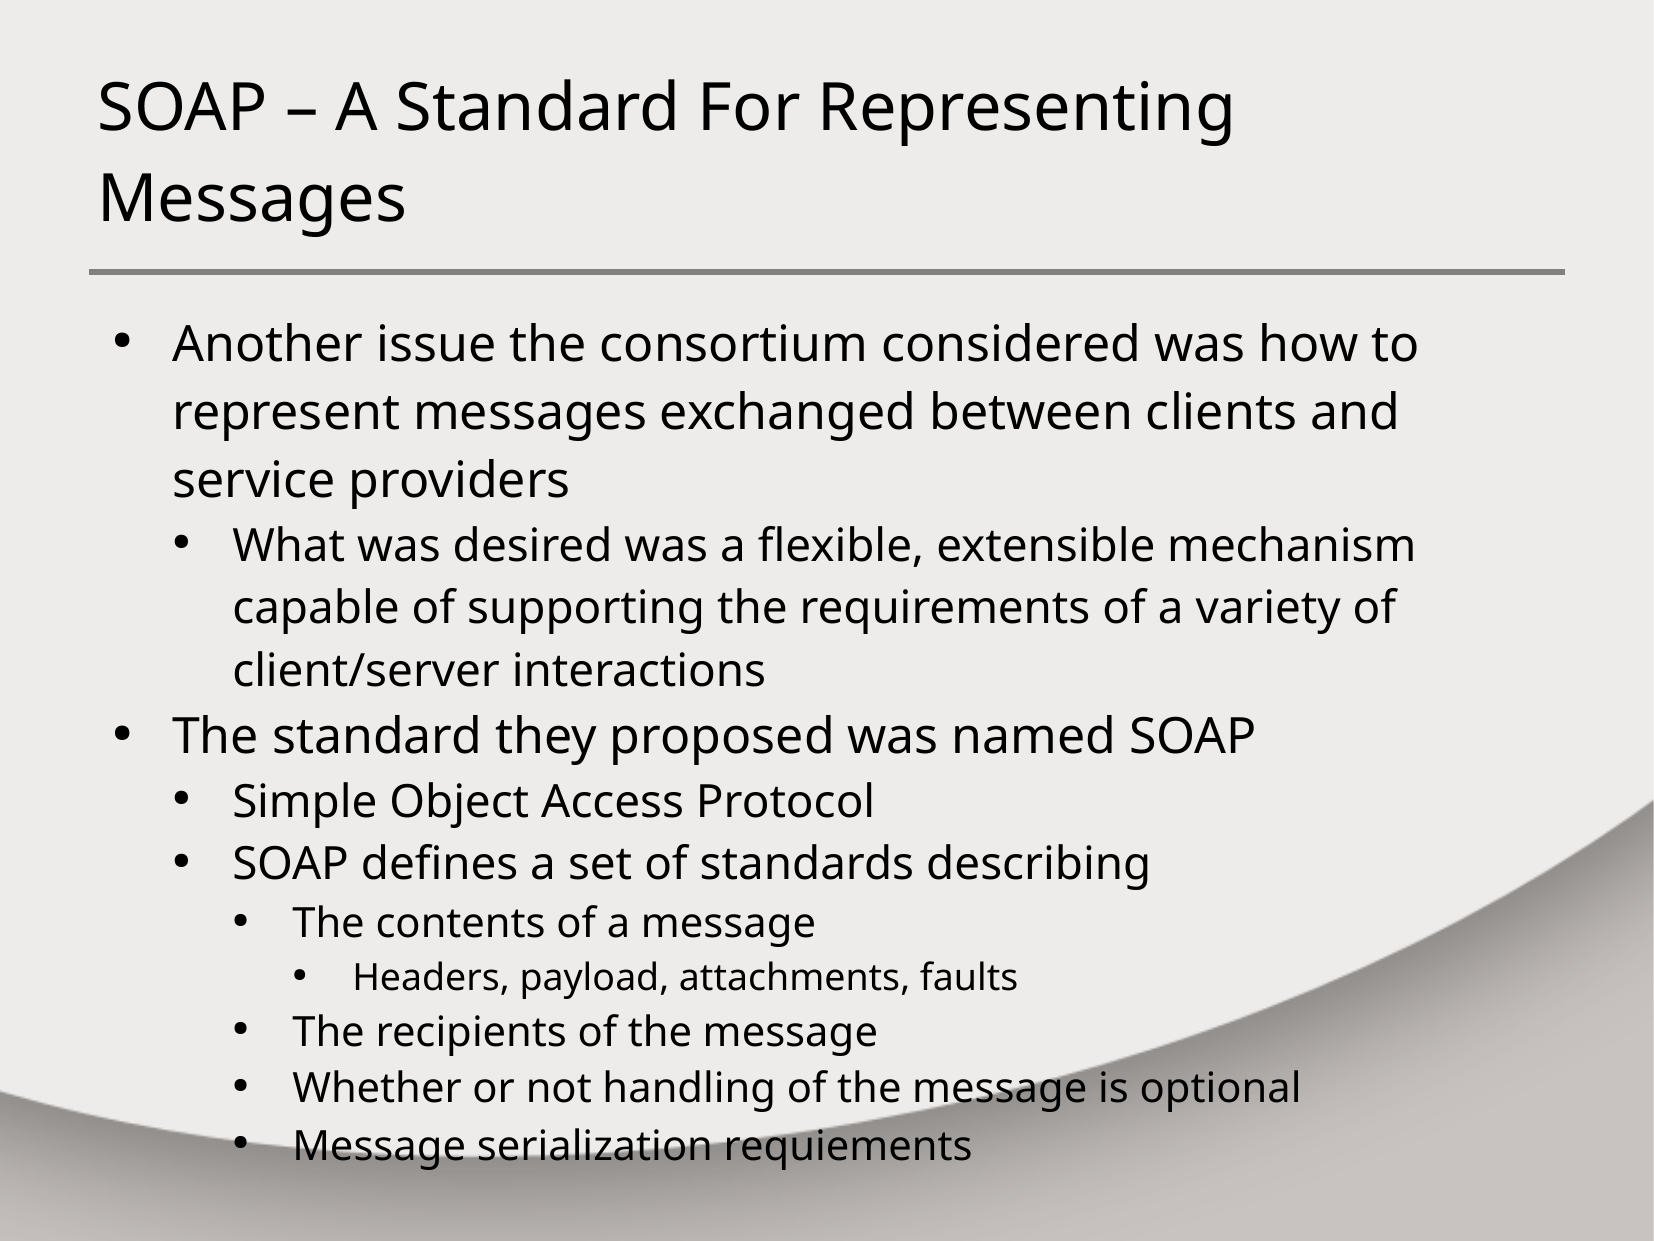

# SOAP – A Standard For Representing Messages
Another issue the consortium considered was how to represent messages exchanged between clients and service providers
What was desired was a flexible, extensible mechanism capable of supporting the requirements of a variety of client/server interactions
The standard they proposed was named SOAP
Simple Object Access Protocol
SOAP defines a set of standards describing
The contents of a message
Headers, payload, attachments, faults
The recipients of the message
Whether or not handling of the message is optional
Message serialization requiements